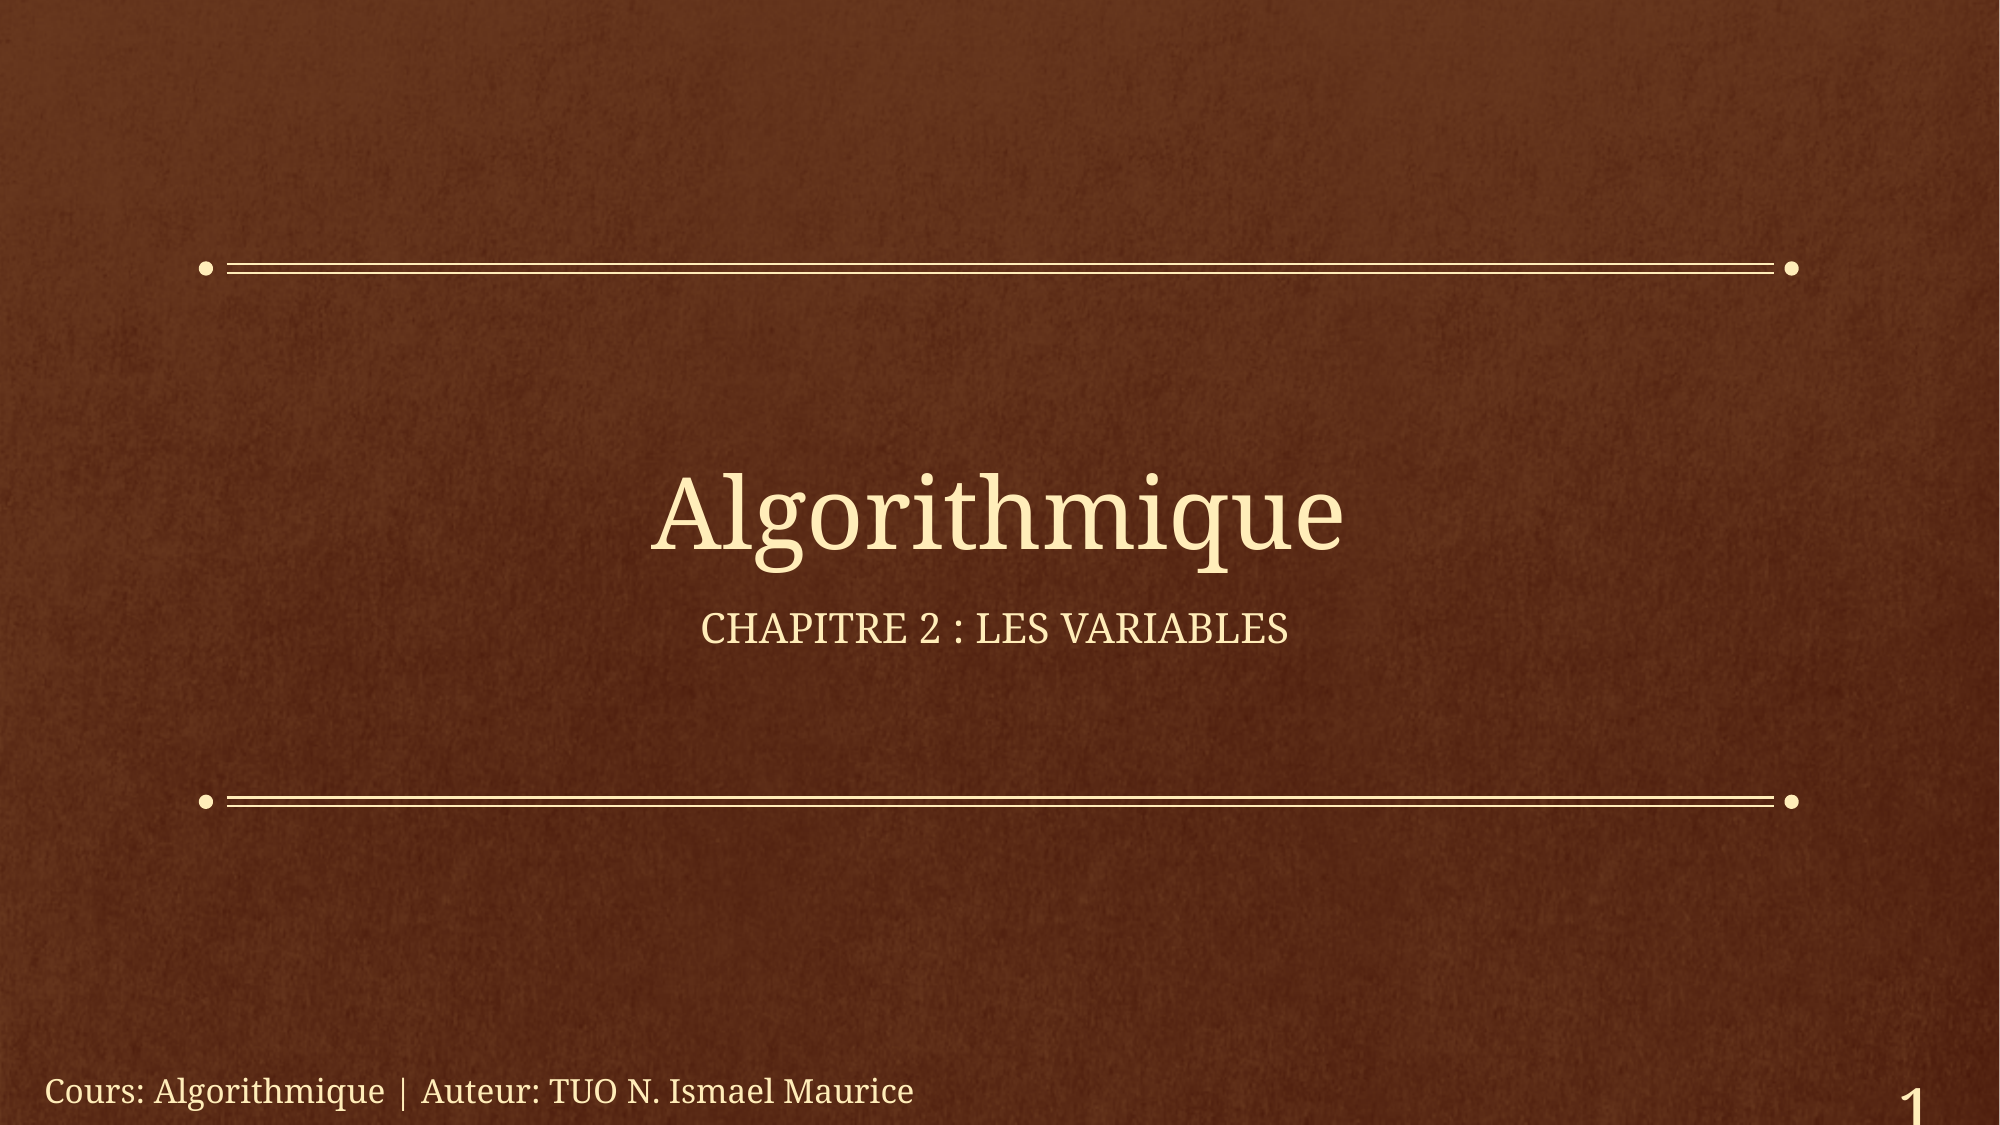

# Algorithmique
Chapitre 2 : LES VARIABLES
Cours: Algorithmique | Auteur: TUO N. Ismael Maurice
1